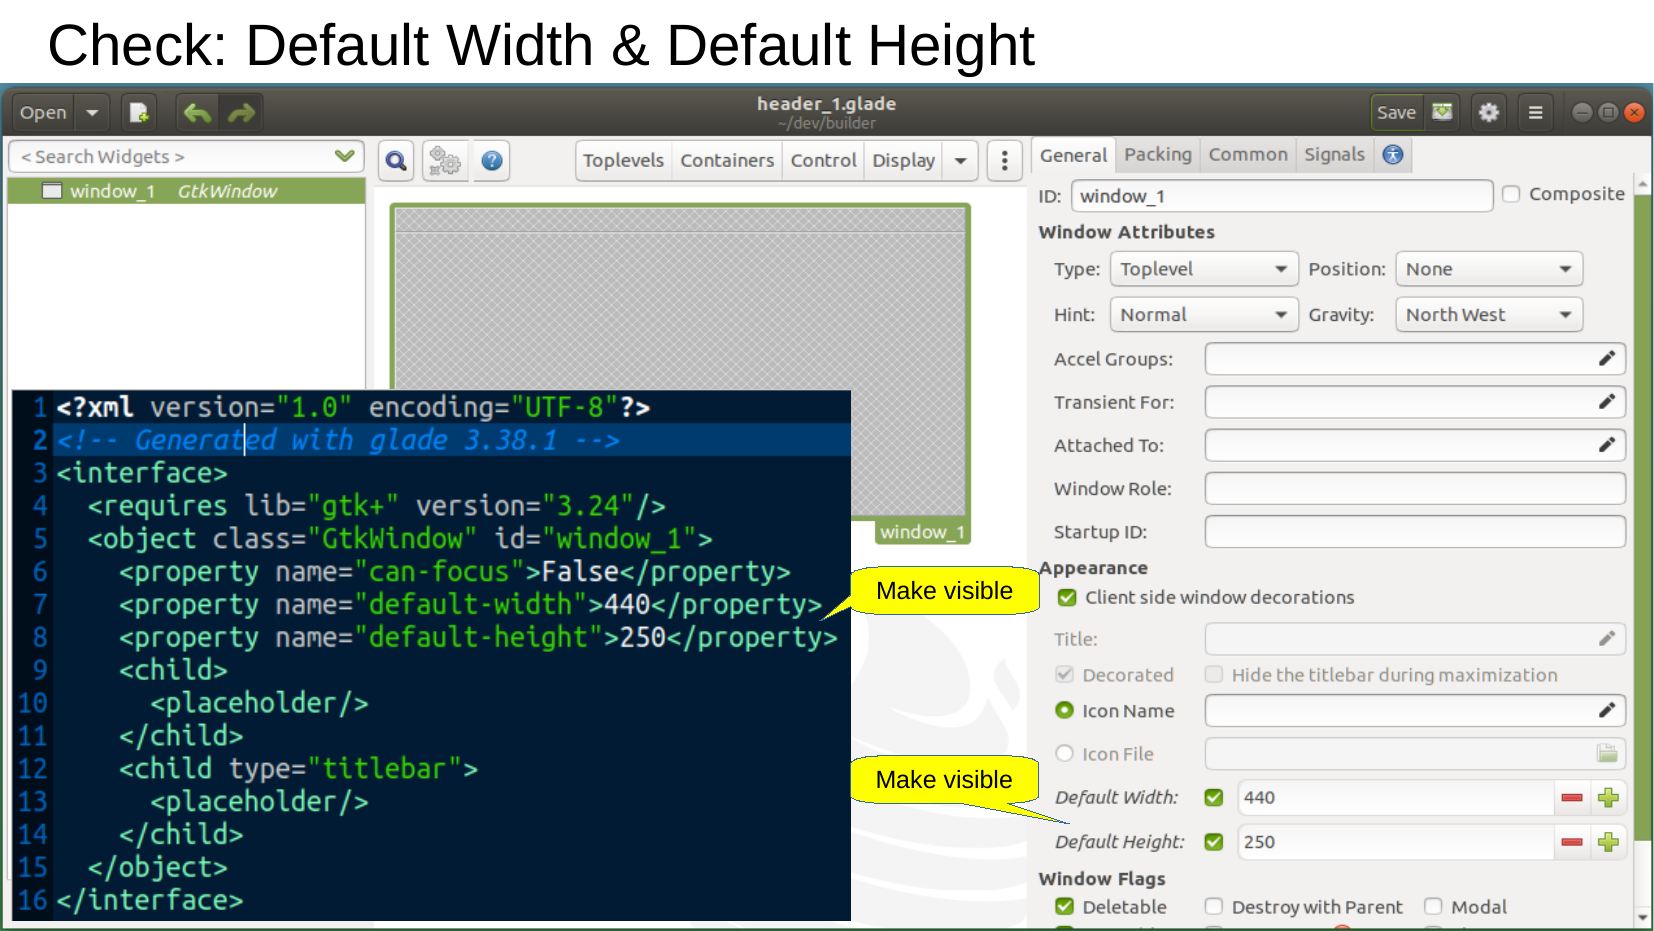

# Check: Default Width & Default Height
Make visible
Make visible